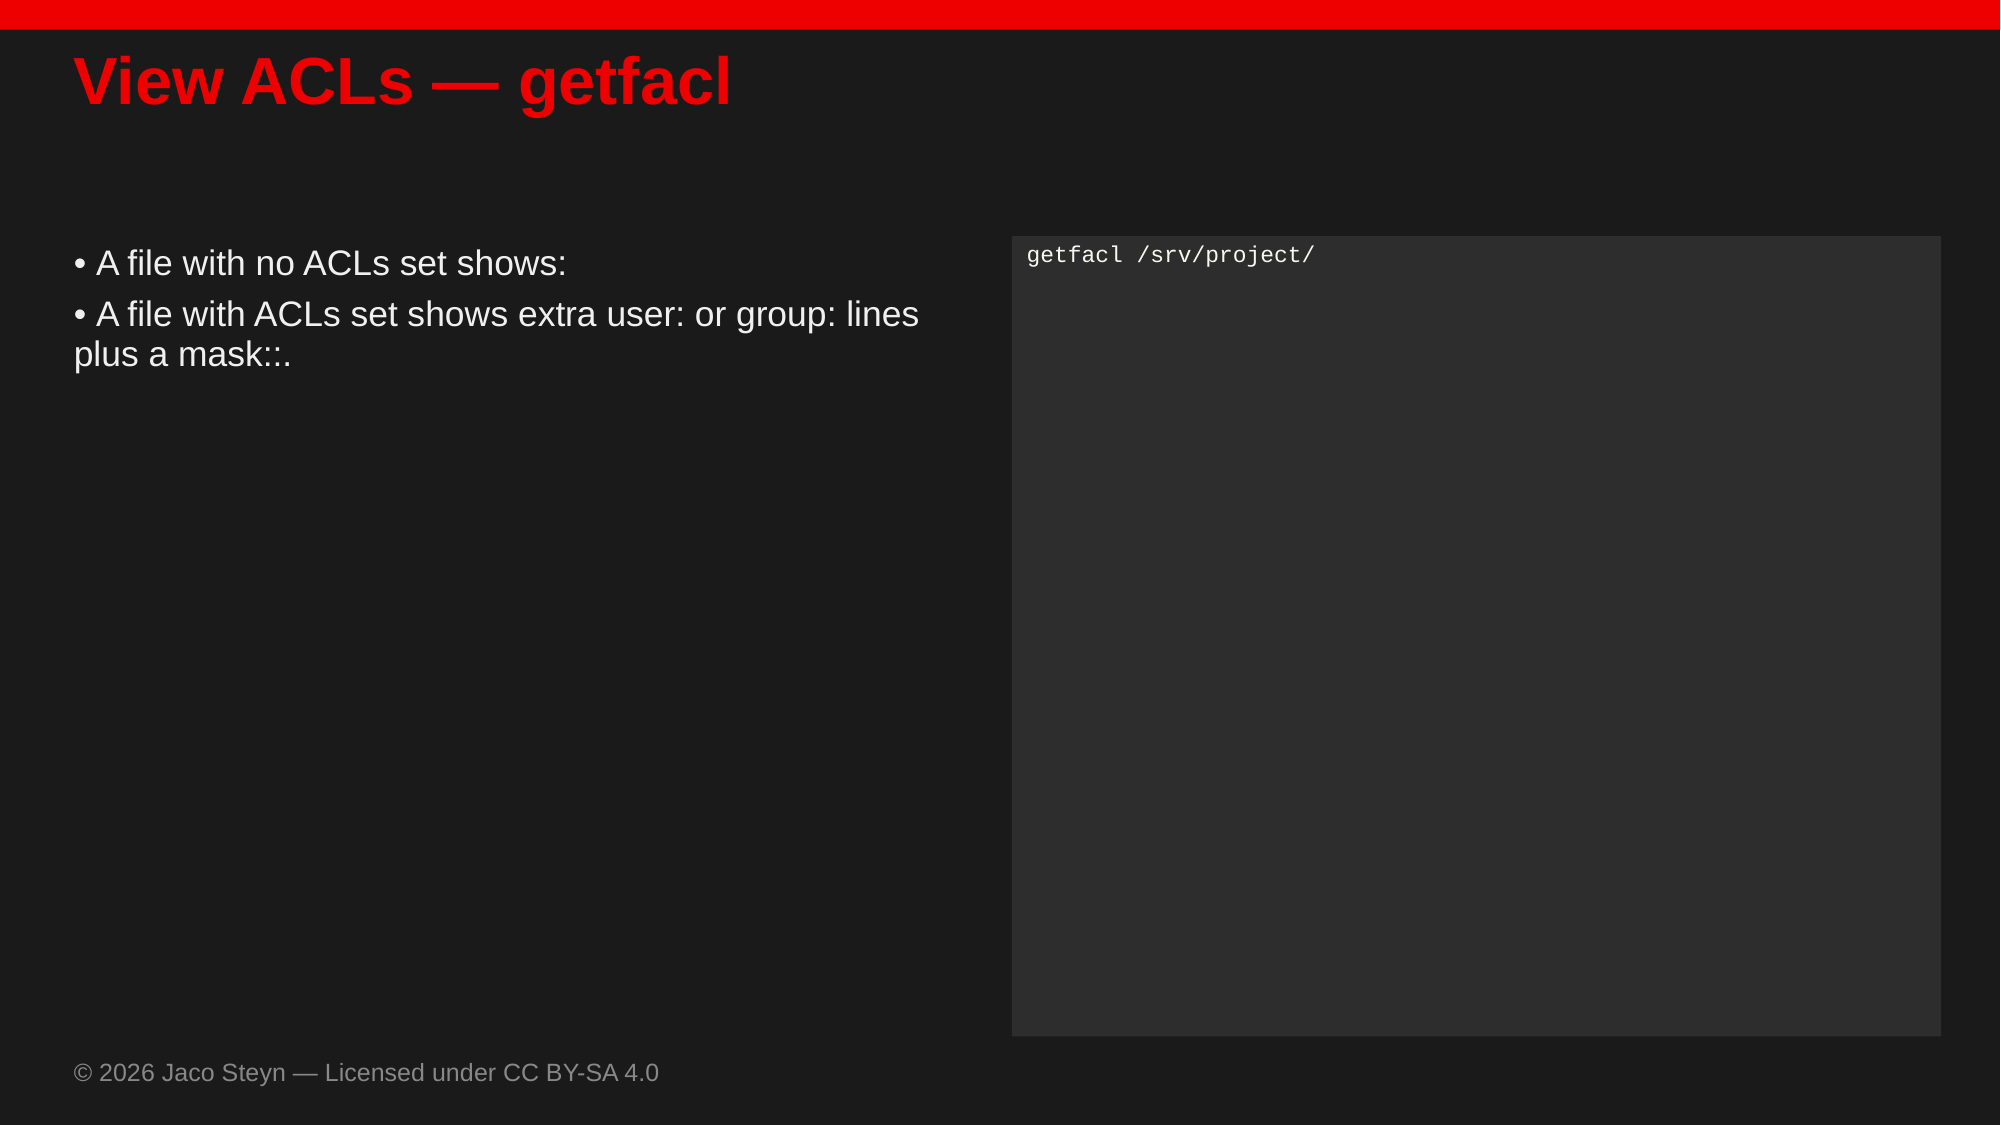

View ACLs — getfacl
• A file with no ACLs set shows:
• A file with ACLs set shows extra user: or group: lines plus a mask::.
getfacl /srv/project/
© 2026 Jaco Steyn — Licensed under CC BY-SA 4.0